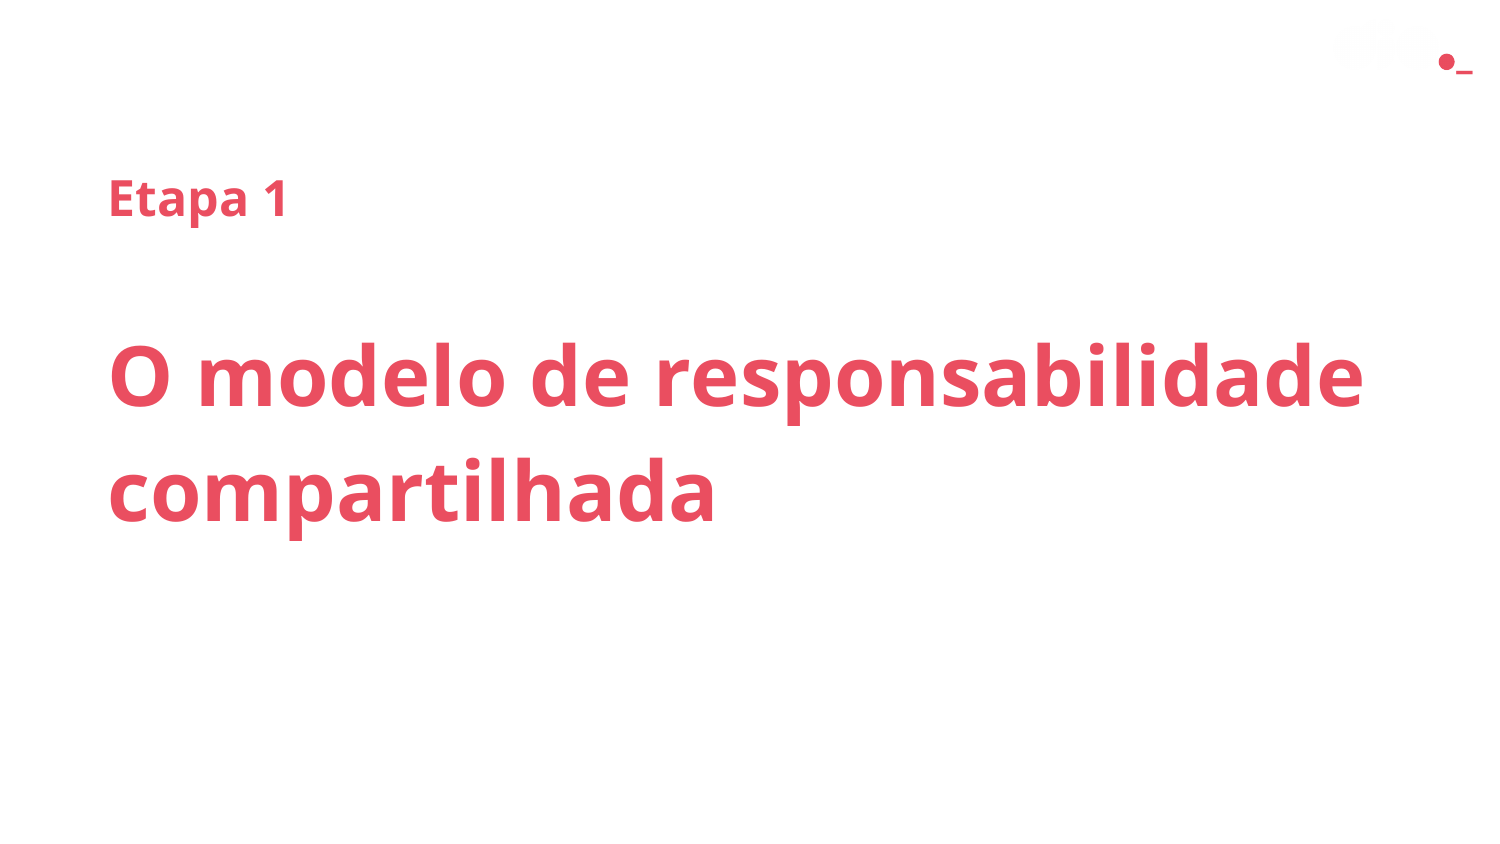

Etapa 1
O modelo de responsabilidade compartilhada